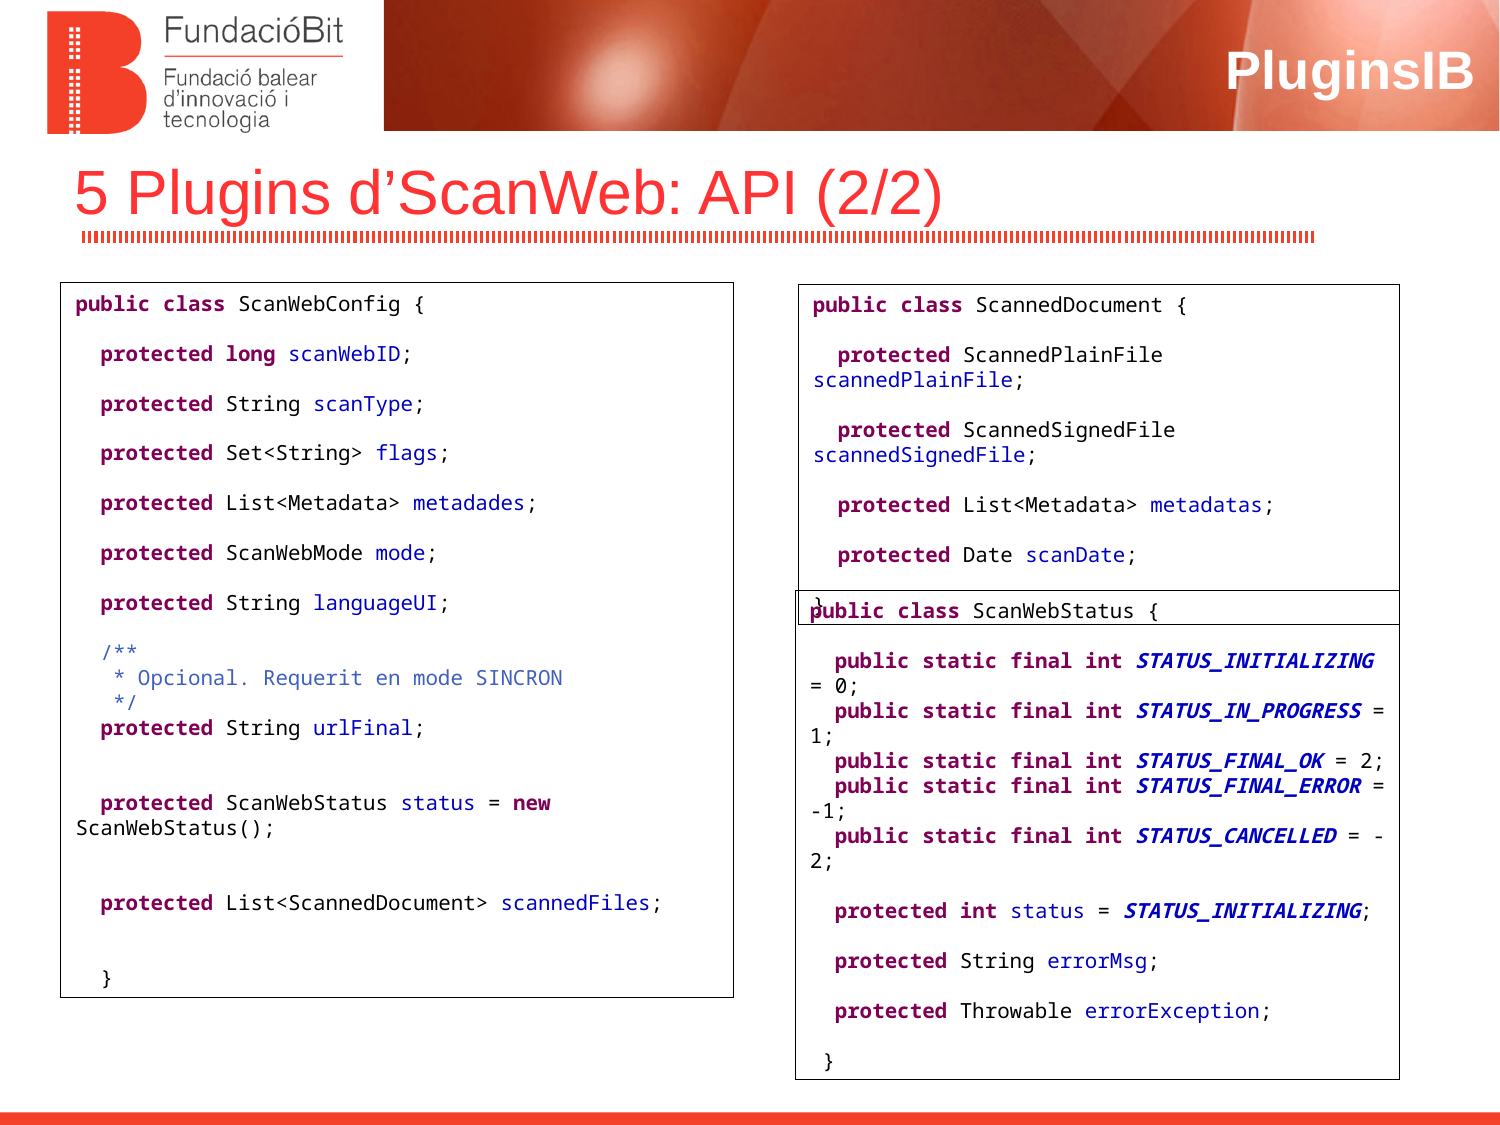

# PluginsIB
 5 Plugins d’ScanWeb: API (2/2)
public class ScanWebConfig {
 protected long scanWebID;
 protected String scanType;
 protected Set<String> flags;
 protected List<Metadata> metadades;
 protected ScanWebMode mode;
 protected String languageUI;
 /**
 * Opcional. Requerit en mode SINCRON
 */
 protected String urlFinal;
 protected ScanWebStatus status = new ScanWebStatus();
 protected List<ScannedDocument> scannedFiles;
 }
public class ScannedDocument {
 protected ScannedPlainFile scannedPlainFile;
 protected ScannedSignedFile scannedSignedFile;
 protected List<Metadata> metadatas;
 protected Date scanDate;
}
public class ScanWebStatus {
 public static final int STATUS_INITIALIZING = 0;
 public static final int STATUS_IN_PROGRESS = 1;
 public static final int STATUS_FINAL_OK = 2;
 public static final int STATUS_FINAL_ERROR = -1;
 public static final int STATUS_CANCELLED = -2;
 protected int status = STATUS_INITIALIZING;
 protected String errorMsg;
 protected Throwable errorException;
 }